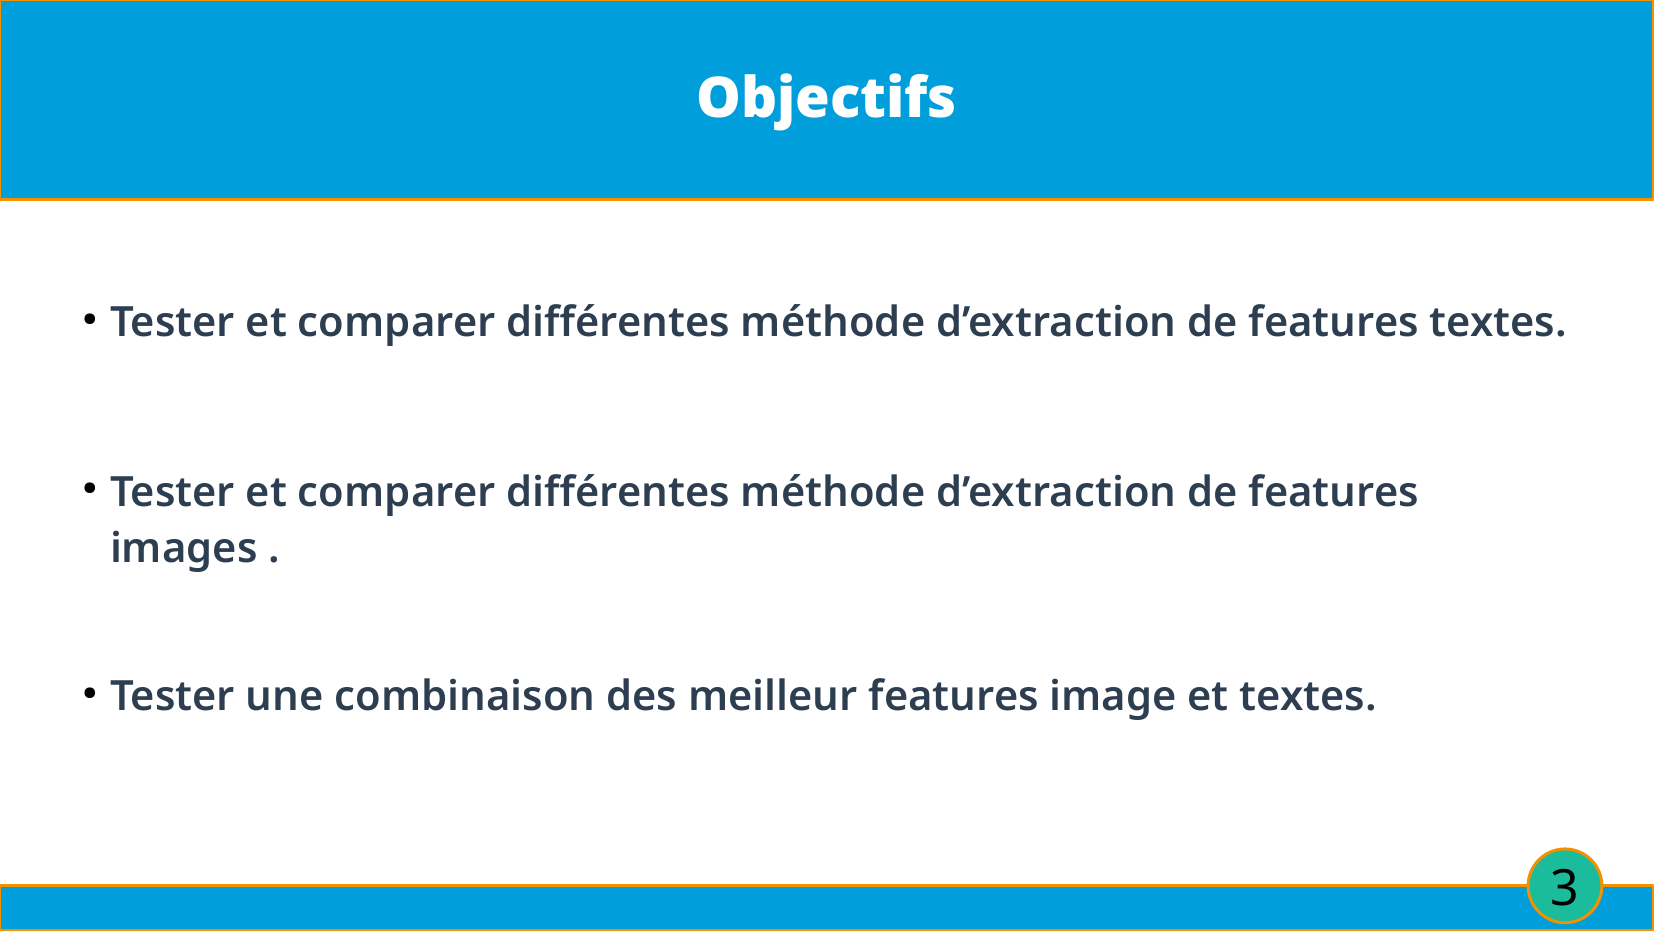

# Objectifs
Tester et comparer différentes méthode d’extraction de features textes.
Tester et comparer différentes méthode d’extraction de features images .
Tester une combinaison des meilleur features image et textes.